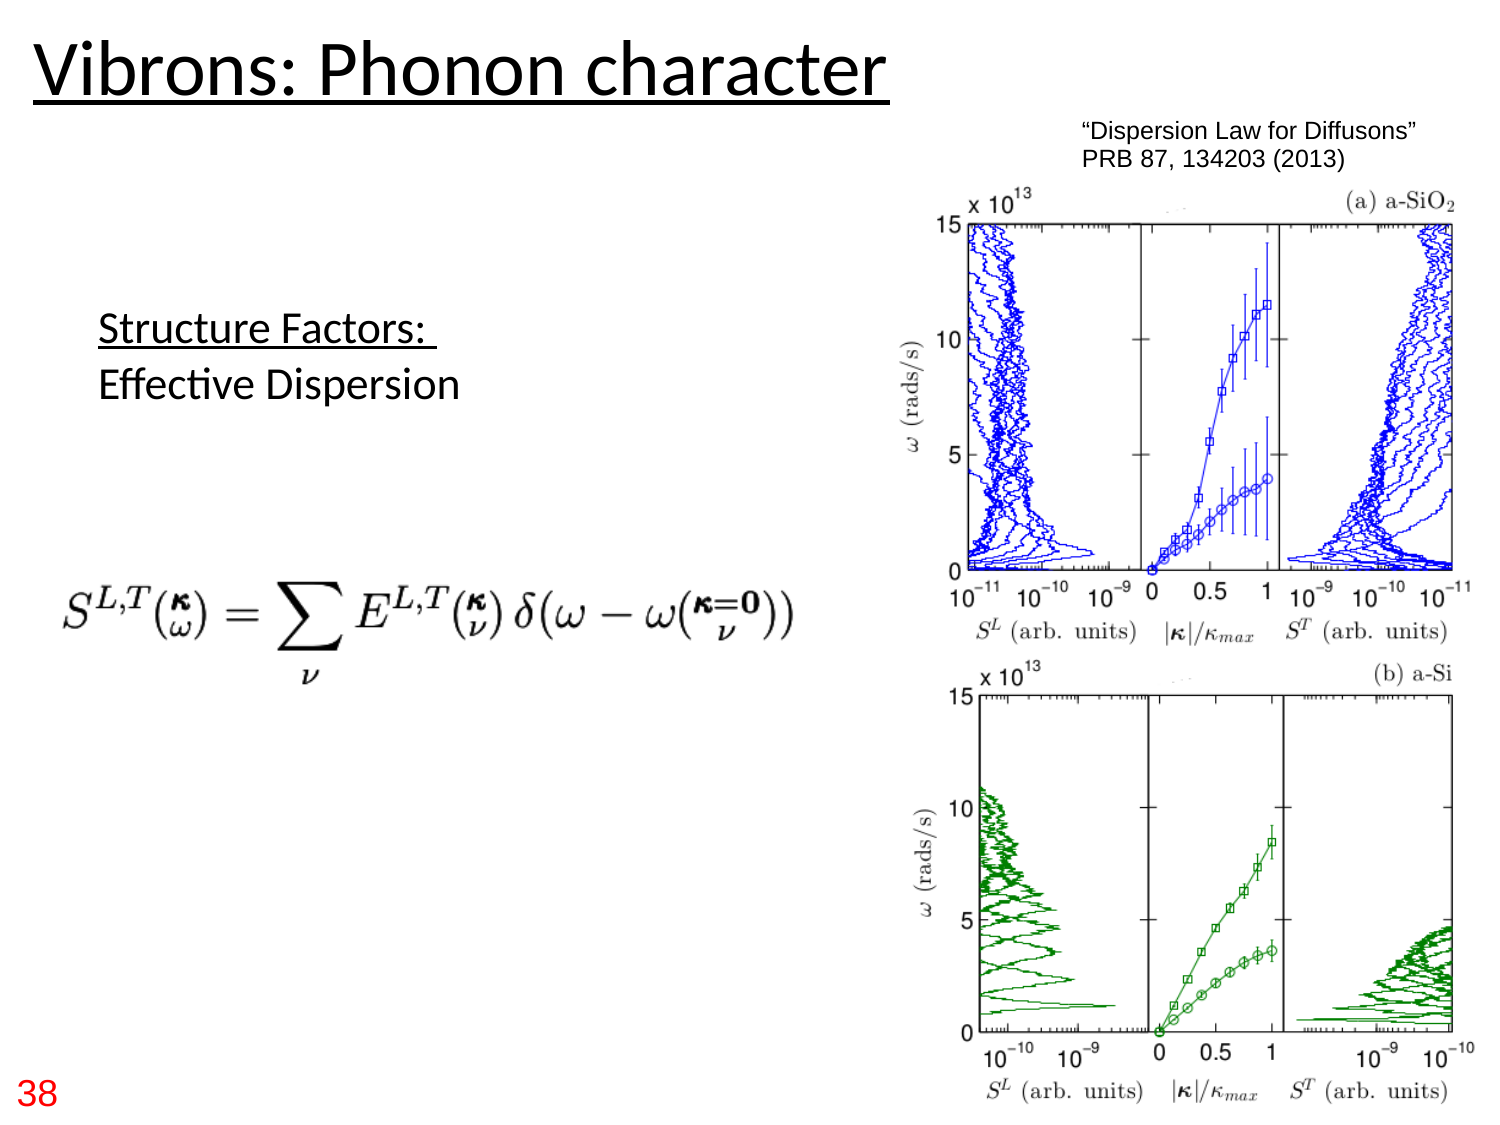

# Vibrons: Phonon character
“Dispersion Law for Diffusons”
PRB 87, 134203 (2013)
Structure Factors:
Effective Dispersion